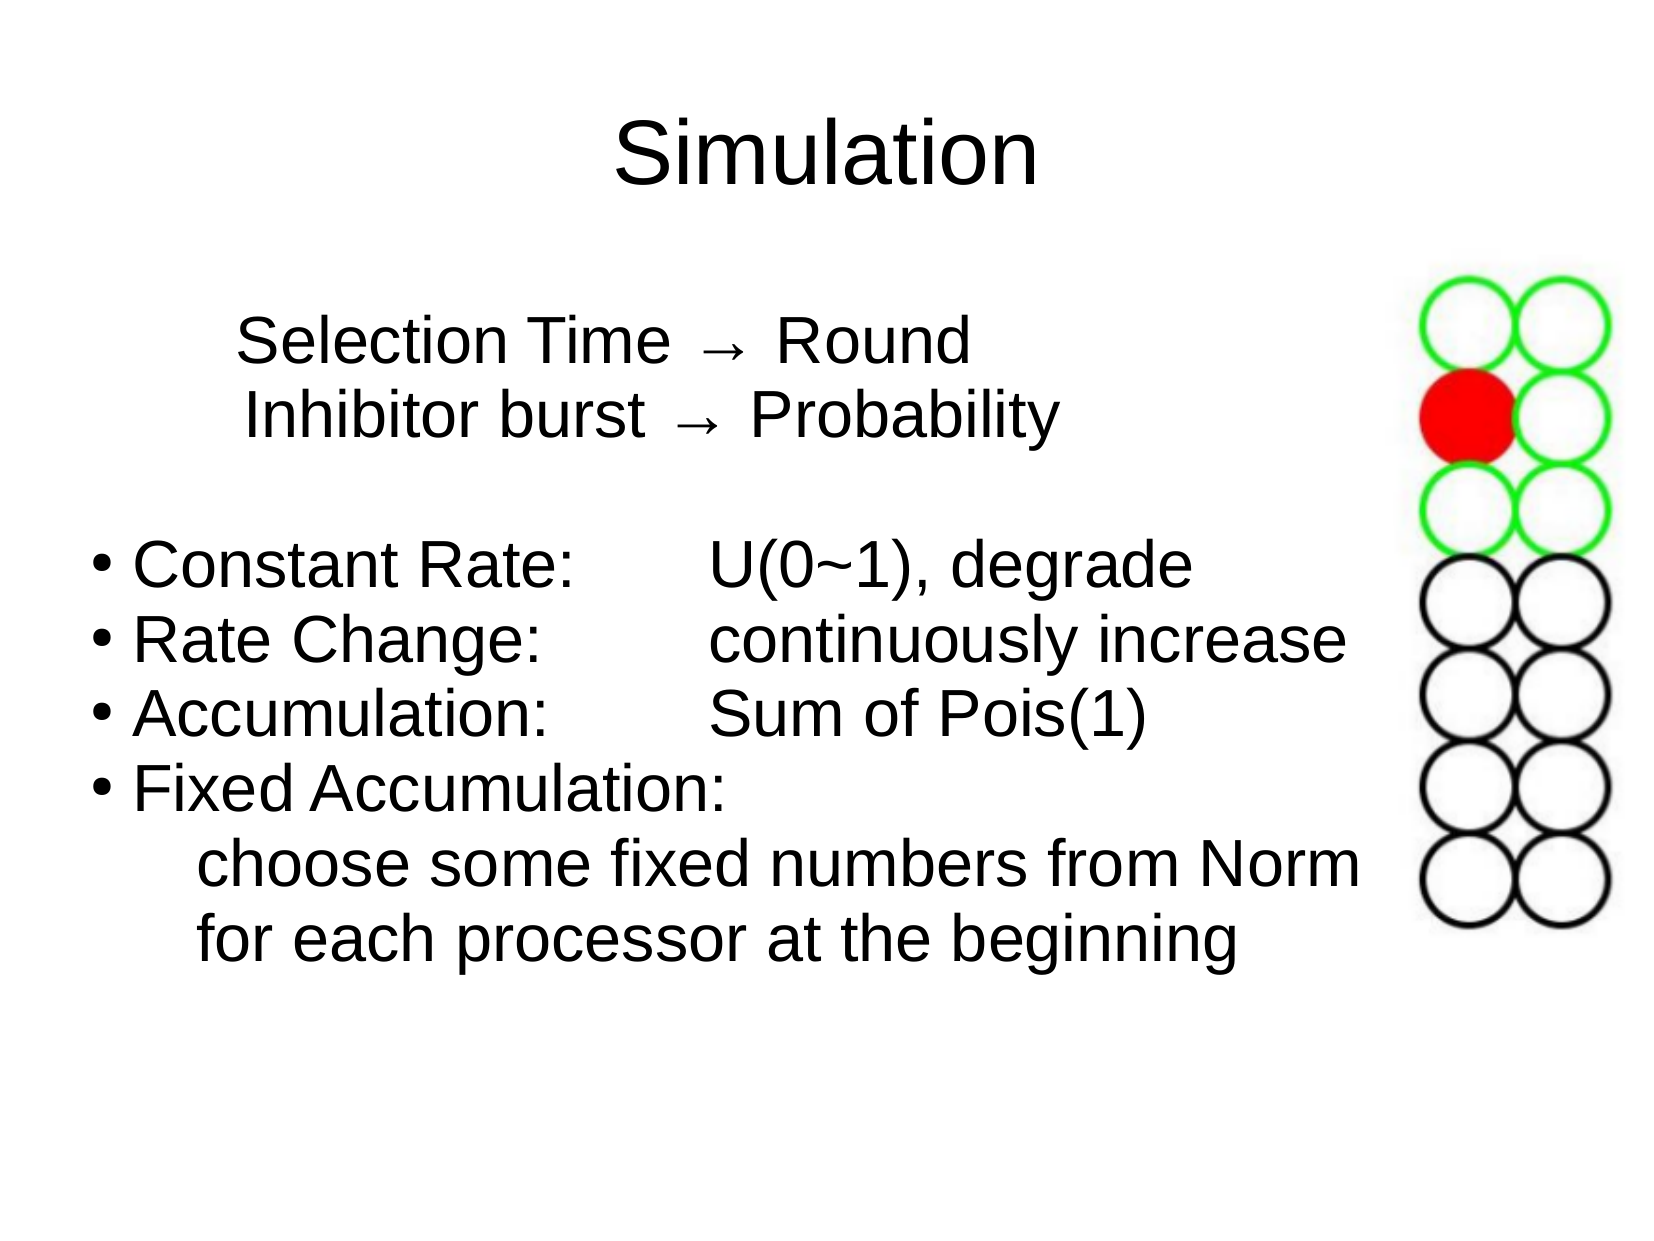

# Simulation
	Selection Time → Round
 Inhibitor burst → Probability
 Constant Rate: 		 U(0~1), degrade
 Rate Change: 		 continuously increase
 Accumulation:		 Sum of Pois(1)
 Fixed Accumulation:
choose some fixed numbers from Norm
for each processor at the beginning